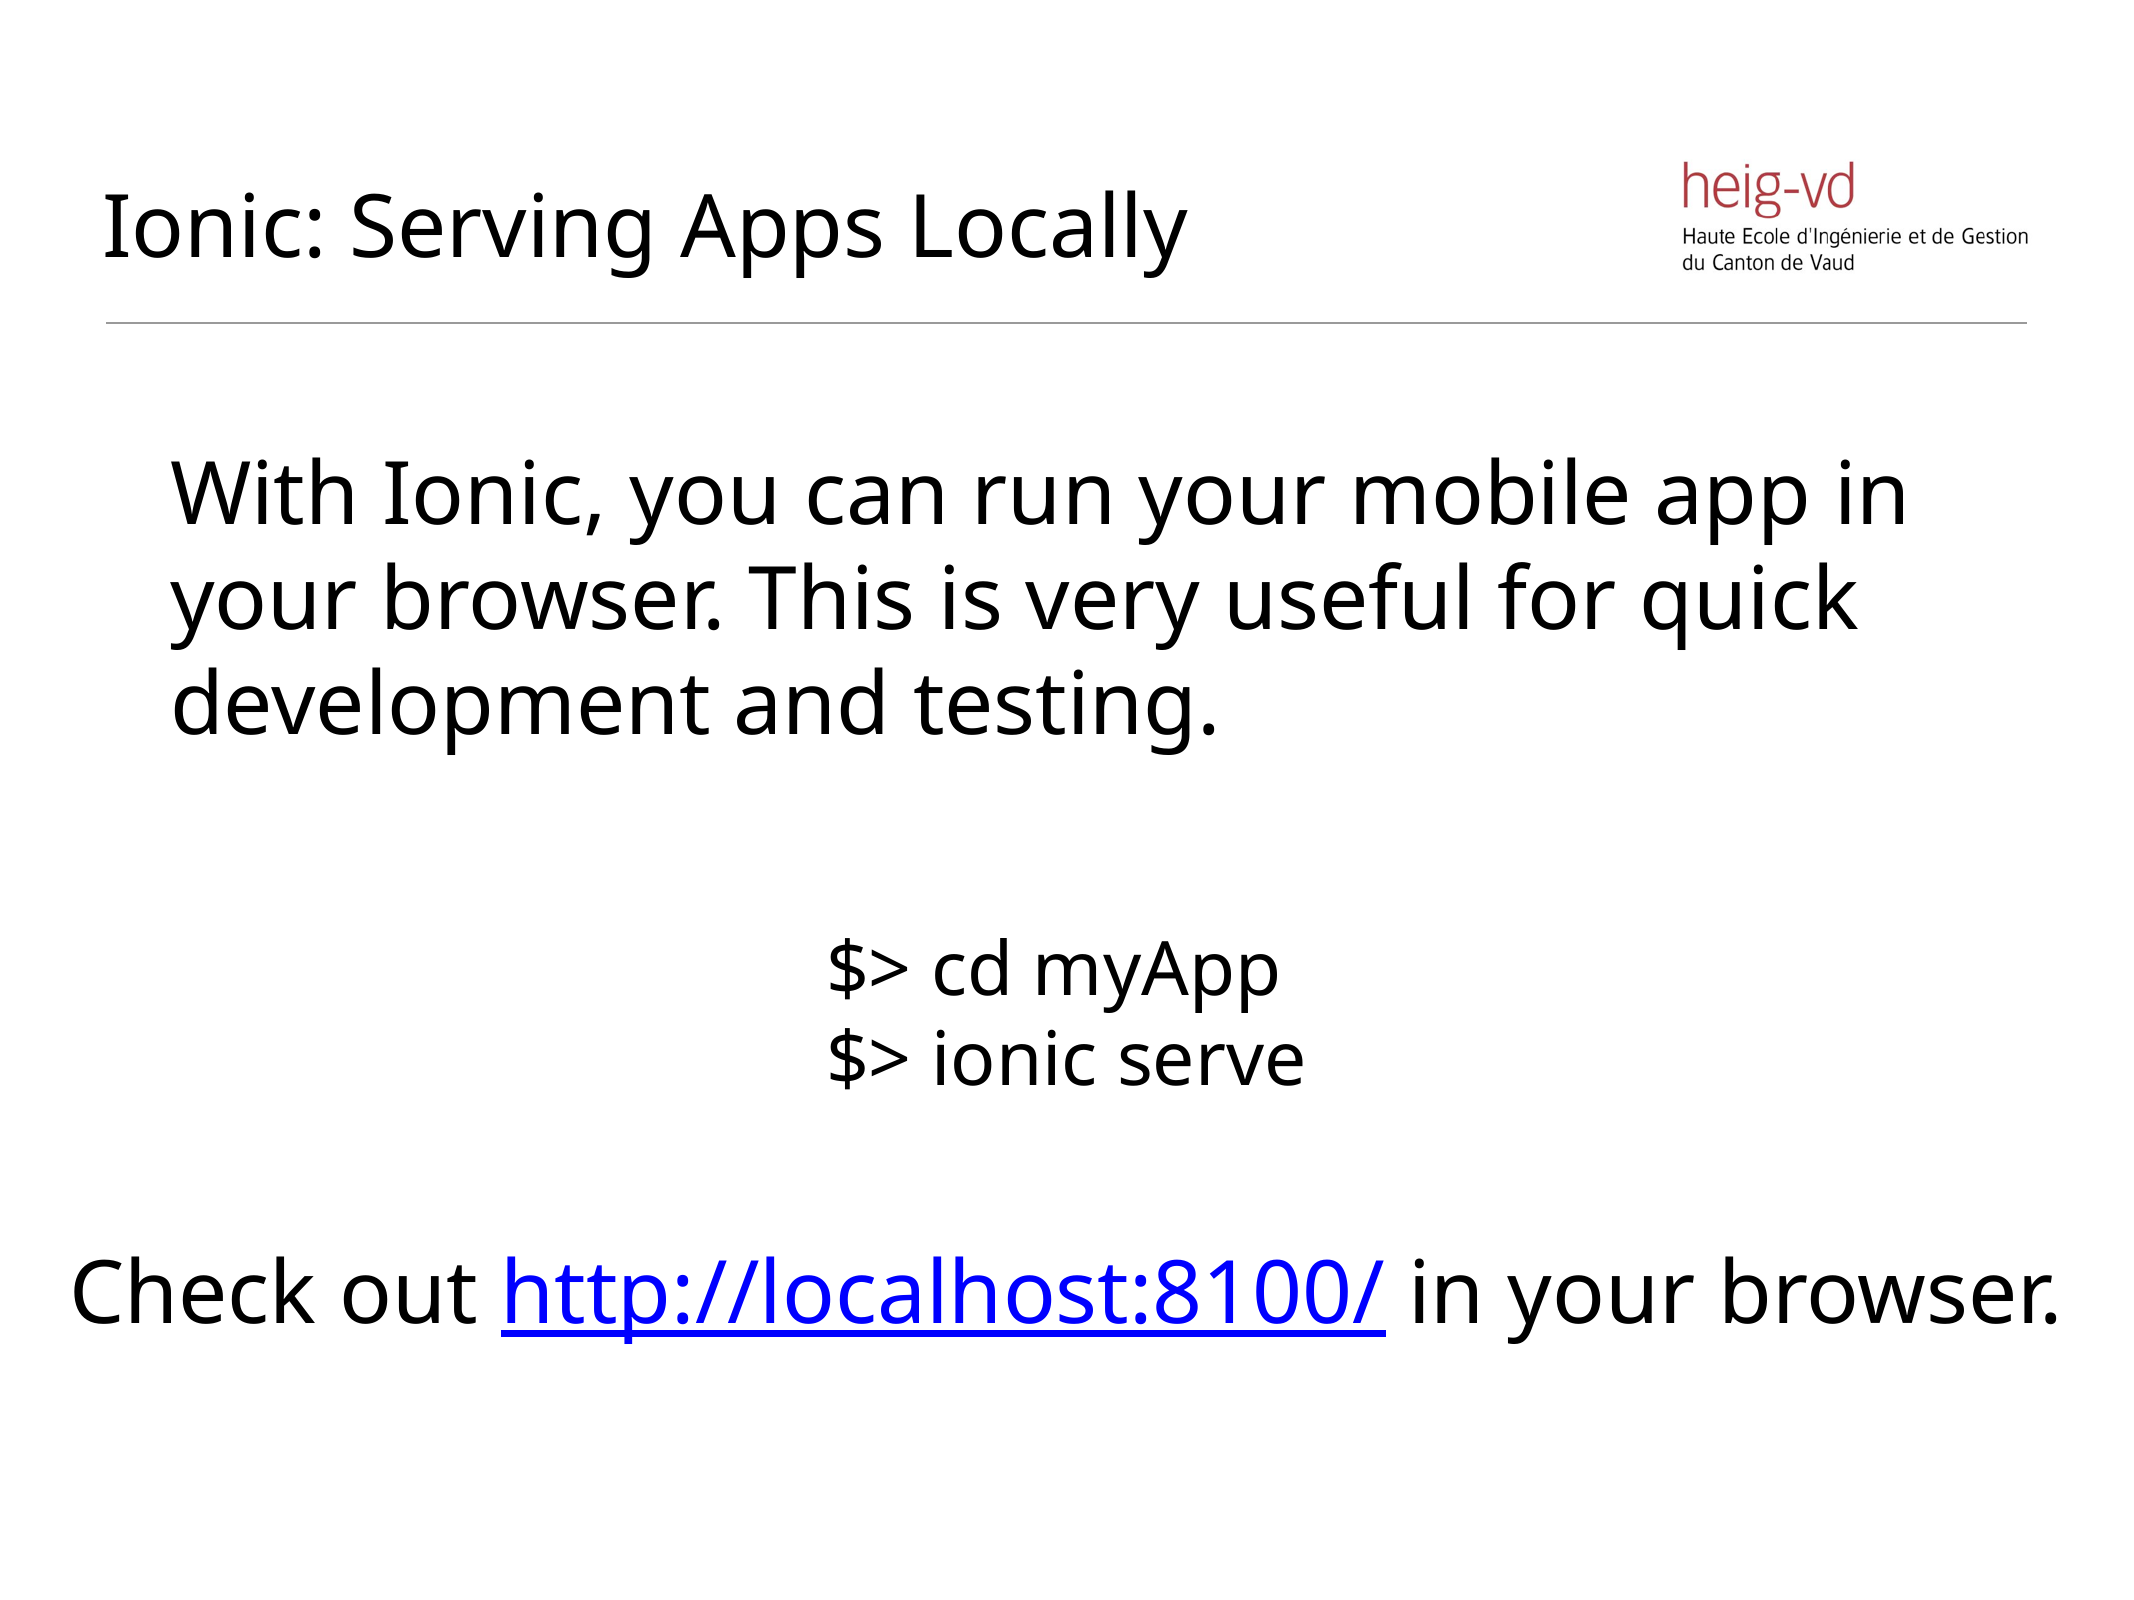

# Ionic: Serving Apps Locally
With Ionic, you can run your mobile app in your browser. This is very useful for quick development and testing.
$> cd myApp
$> ionic serve
Check out http://localhost:8100/ in your browser.